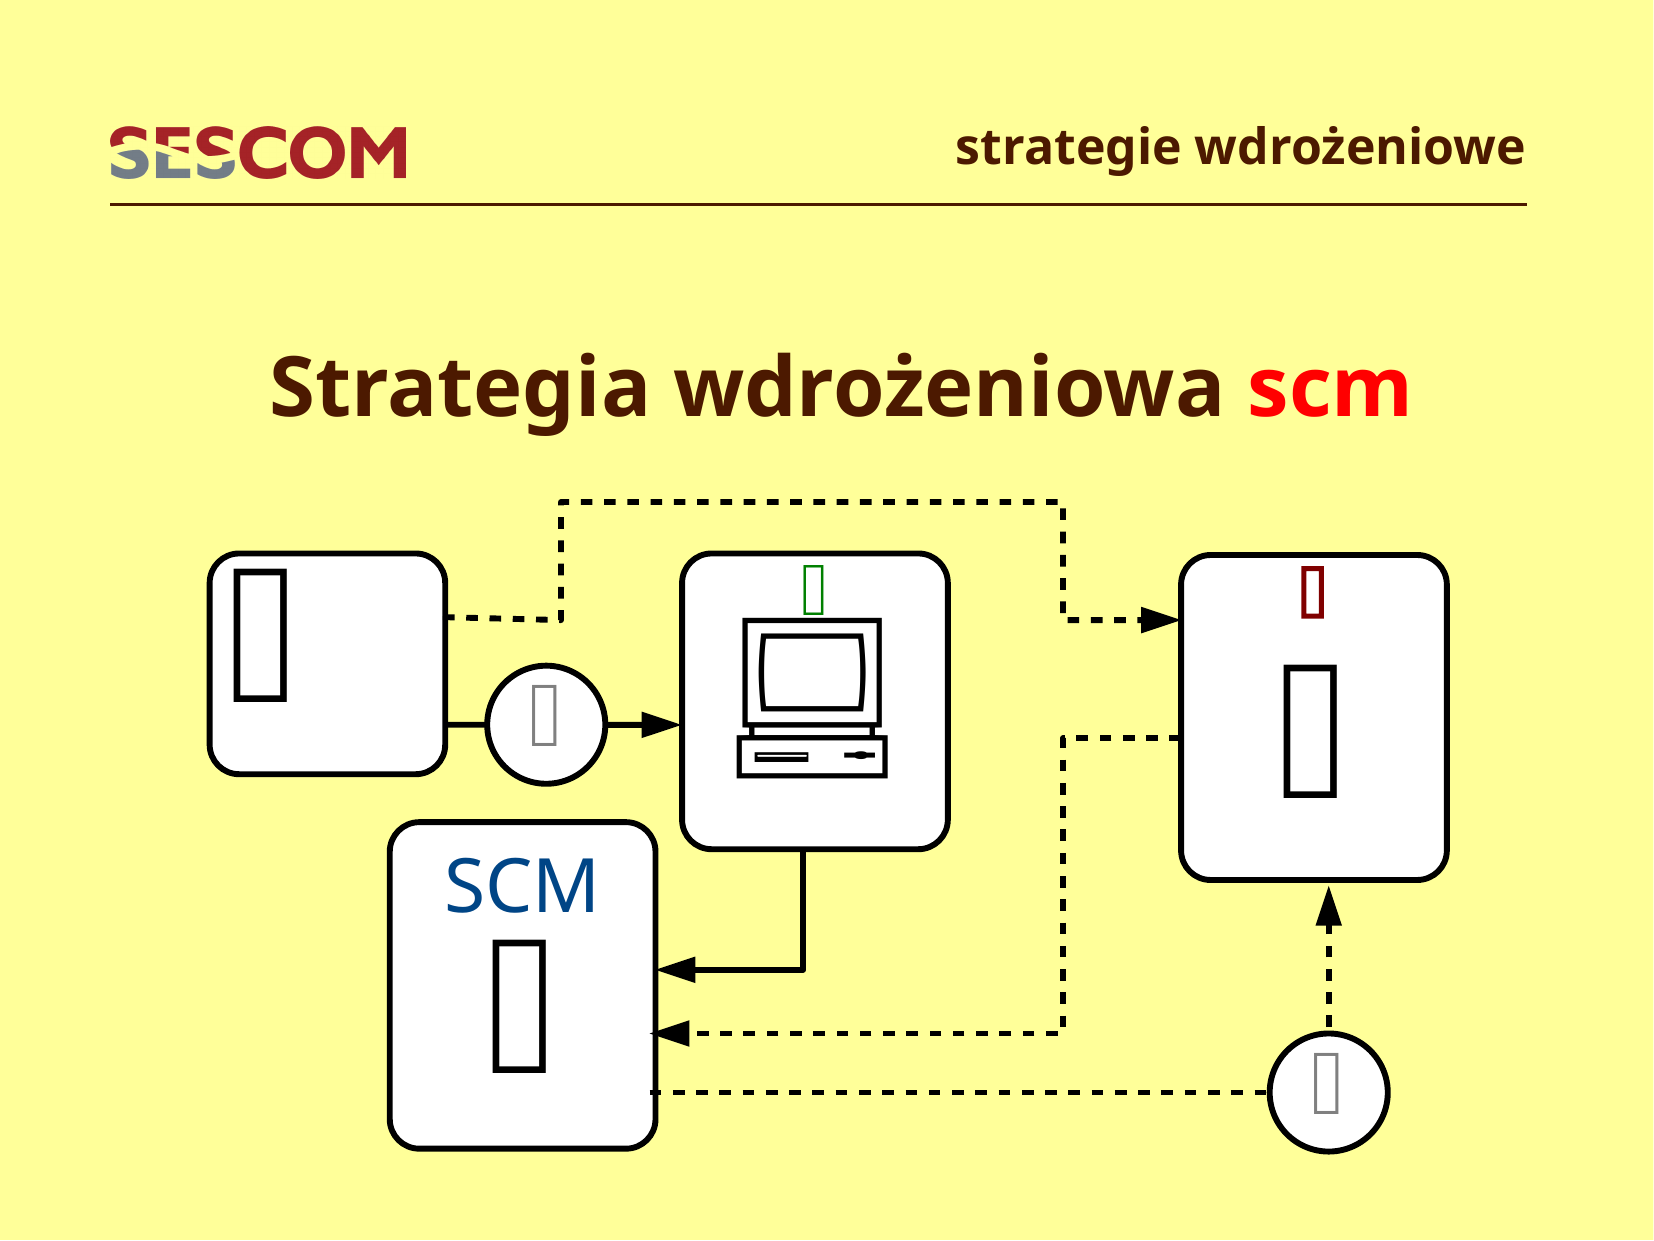

strategie wdrożeniowe
Strategia wdrożeniowa scm





@
SCM

@